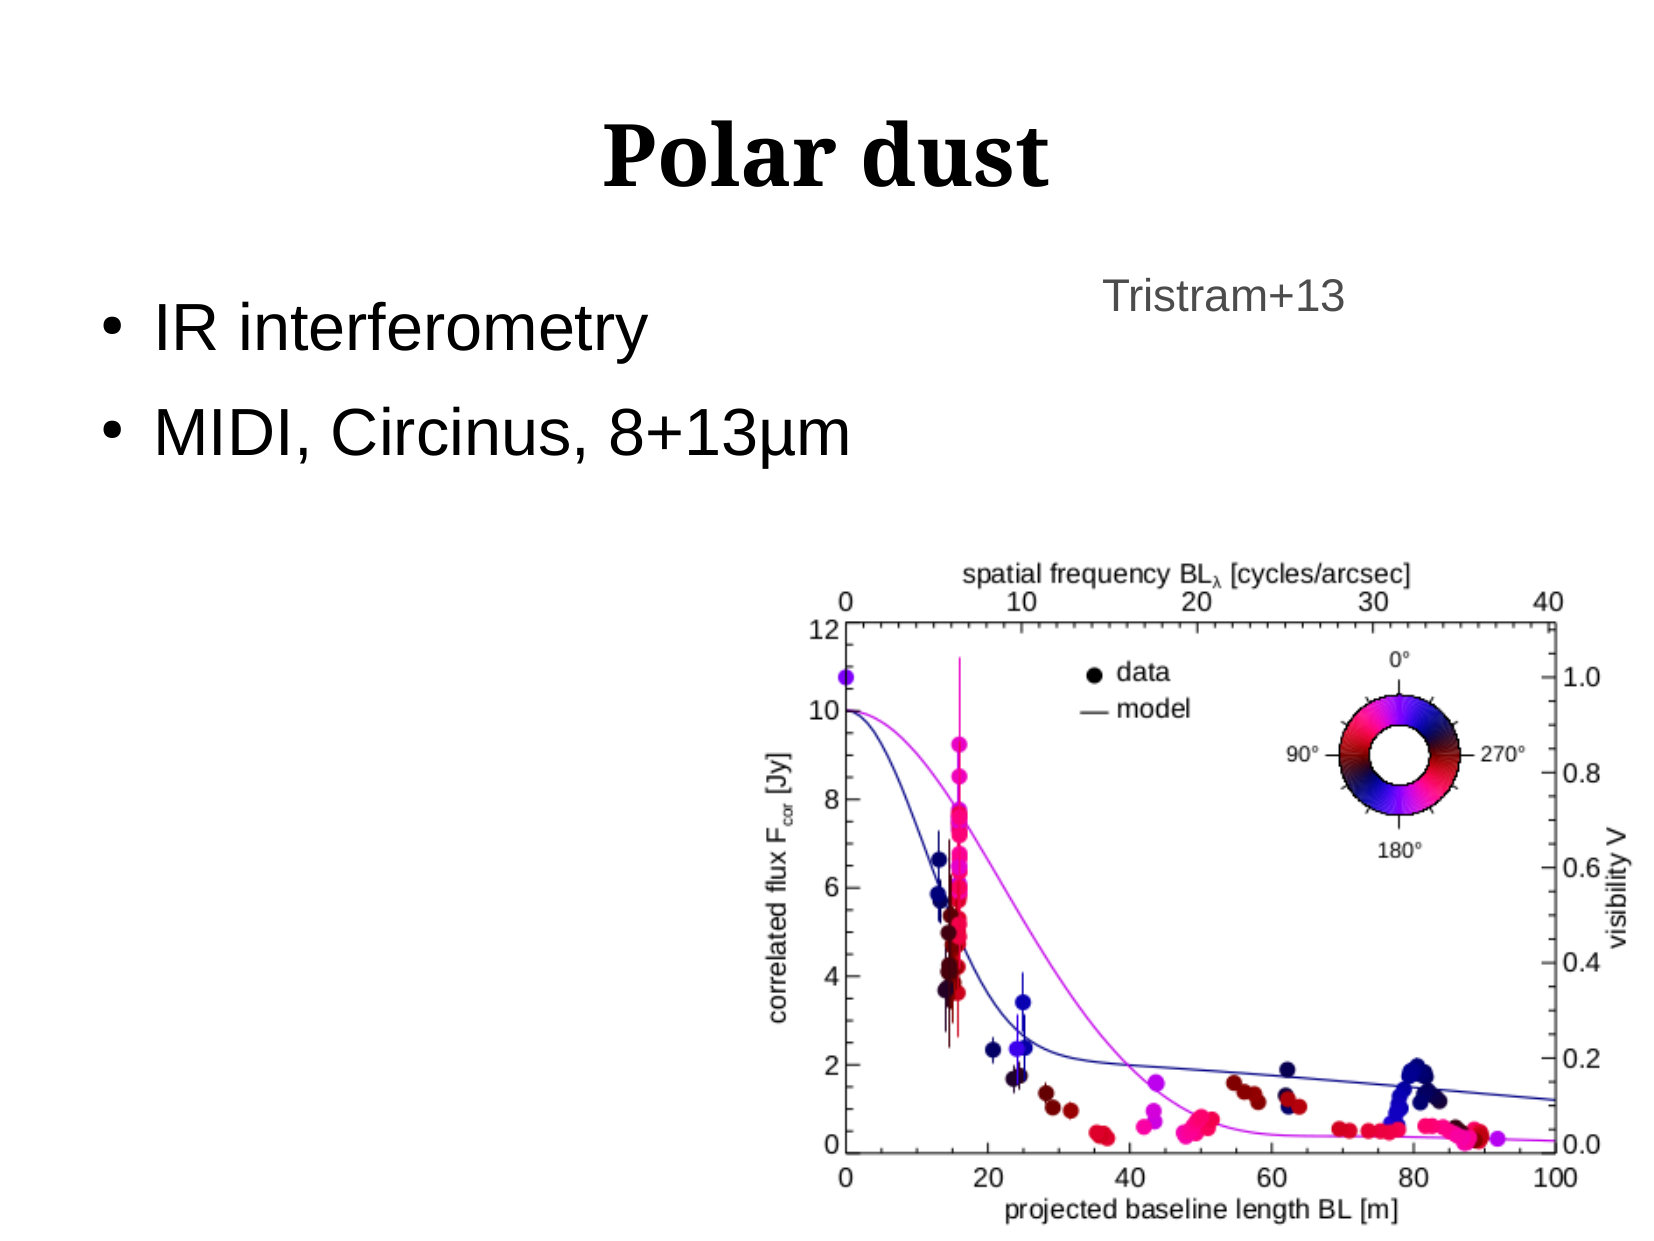

# Polar dust
Tristram+13
IR interferometry
MIDI, Circinus, 8+13µm